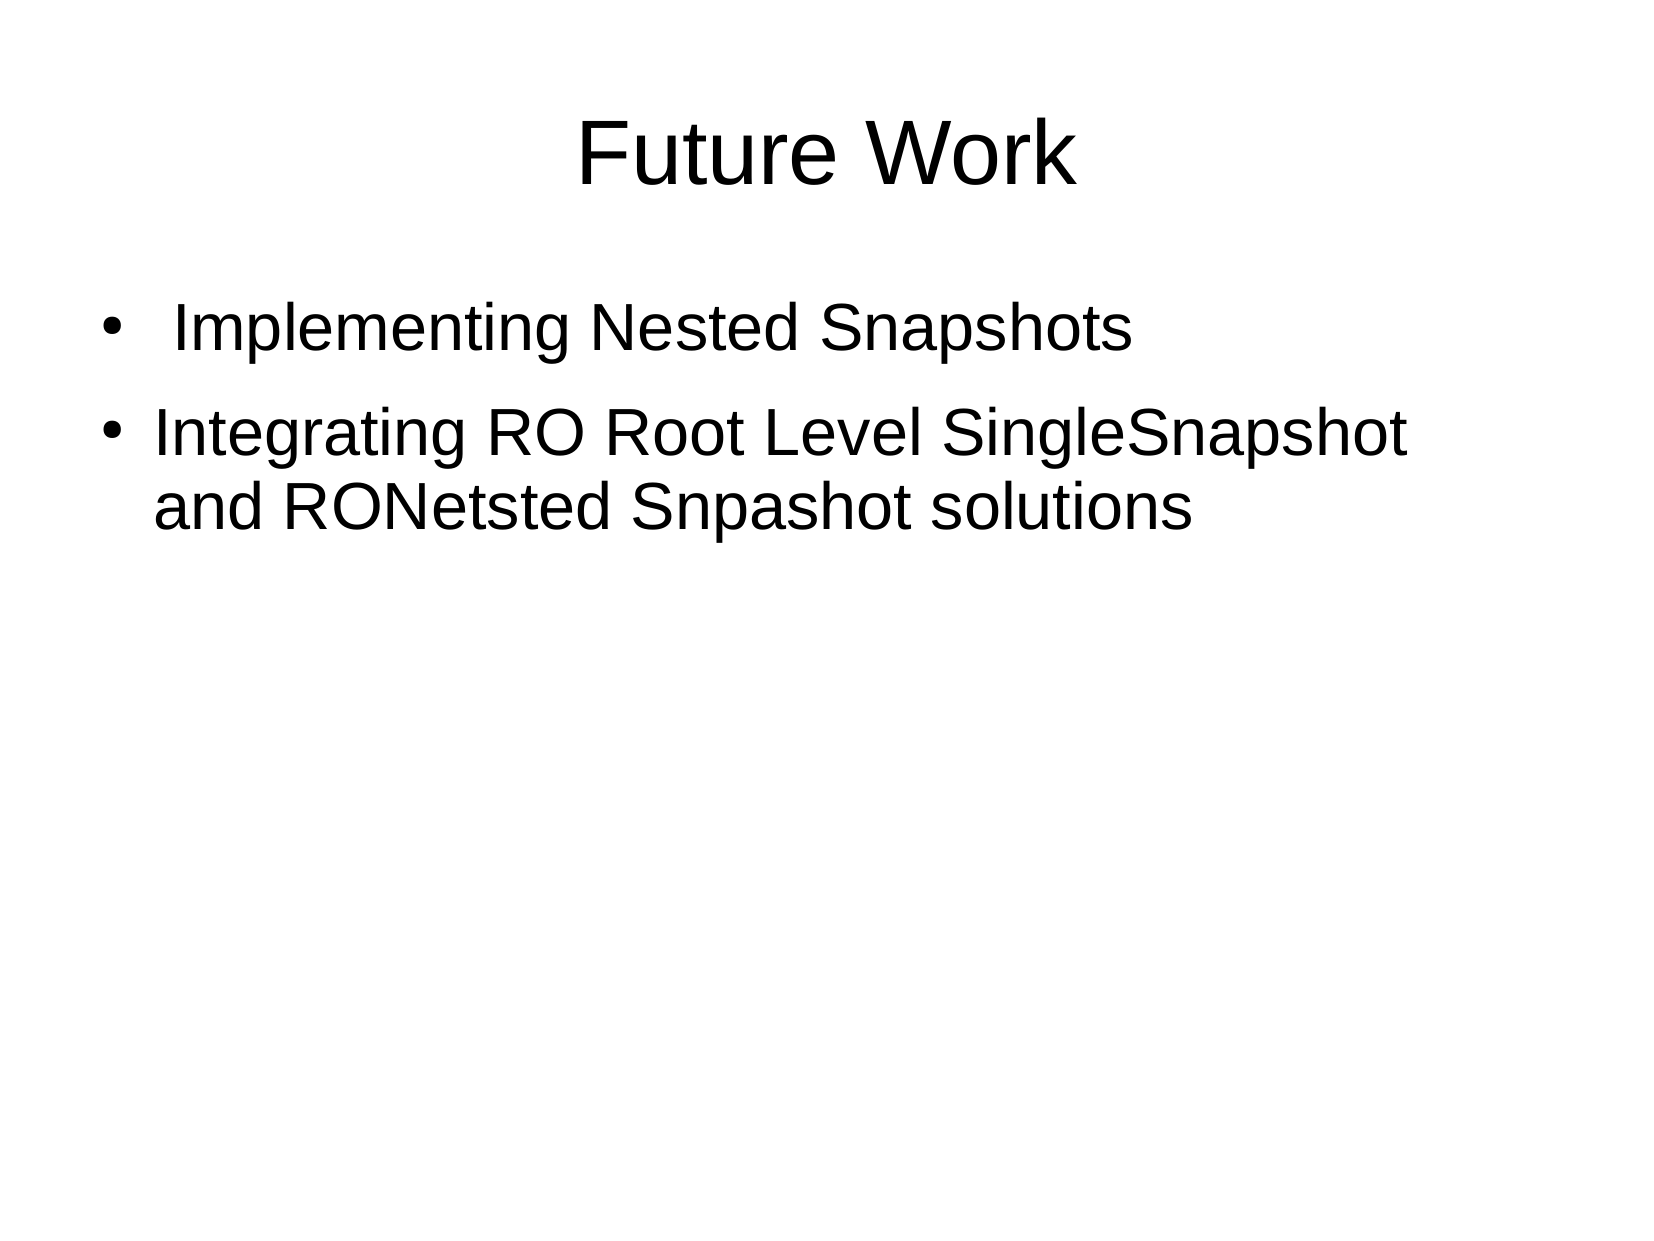

# Future Work
 Implementing Nested Snapshots
Integrating RO Root Level SingleSnapshot and RONetsted Snpashot solutions